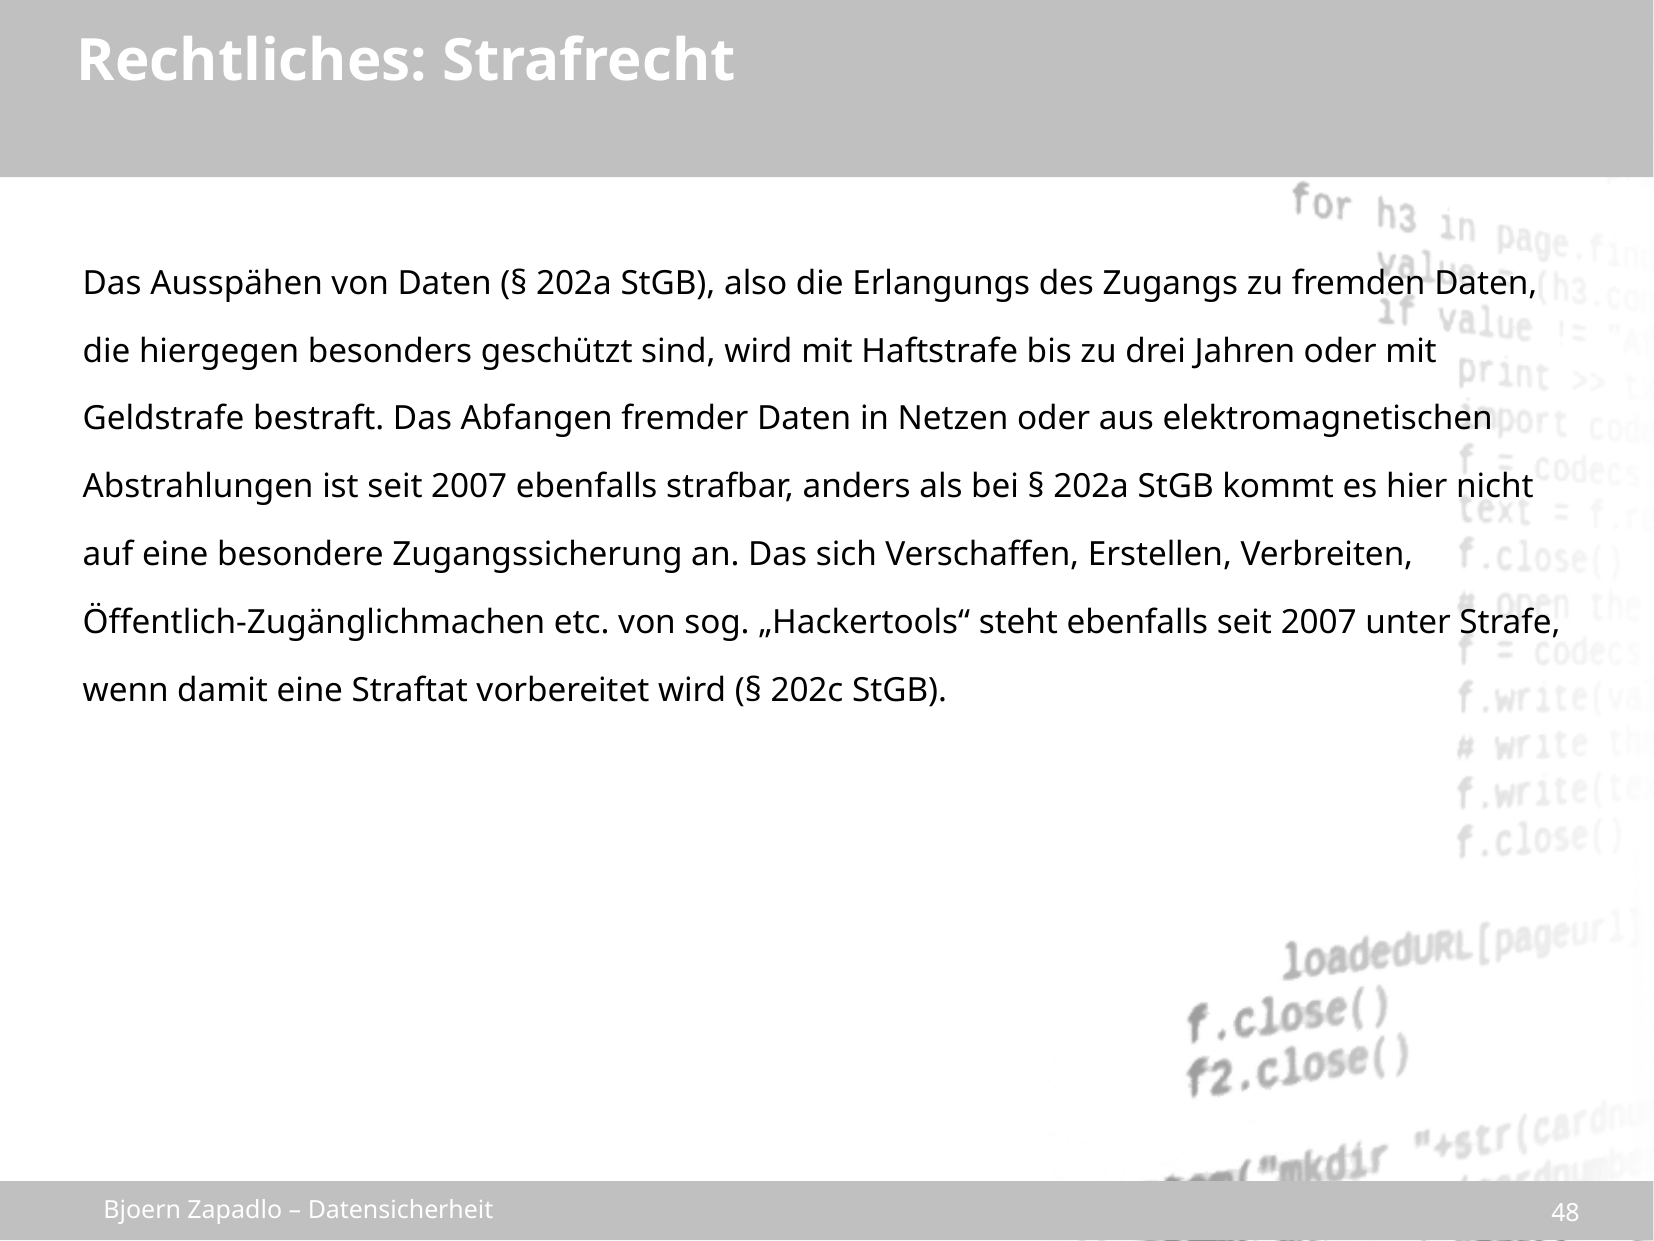

# Rechtliches: Strafrecht
Das Ausspähen von Daten (§ 202a StGB), also die Erlangungs des Zugangs zu fremden Daten, die hiergegen besonders geschützt sind, wird mit Haftstrafe bis zu drei Jahren oder mit Geldstrafe bestraft. Das Abfangen fremder Daten in Netzen oder aus elektromagnetischen Abstrahlungen ist seit 2007 ebenfalls strafbar, anders als bei § 202a StGB kommt es hier nicht auf eine besondere Zugangssicherung an. Das sich Verschaffen, Erstellen, Verbreiten, Öffentlich-Zugänglichmachen etc. von sog. „Hackertools“ steht ebenfalls seit 2007 unter Strafe, wenn damit eine Straftat vorbereitet wird (§ 202c StGB).